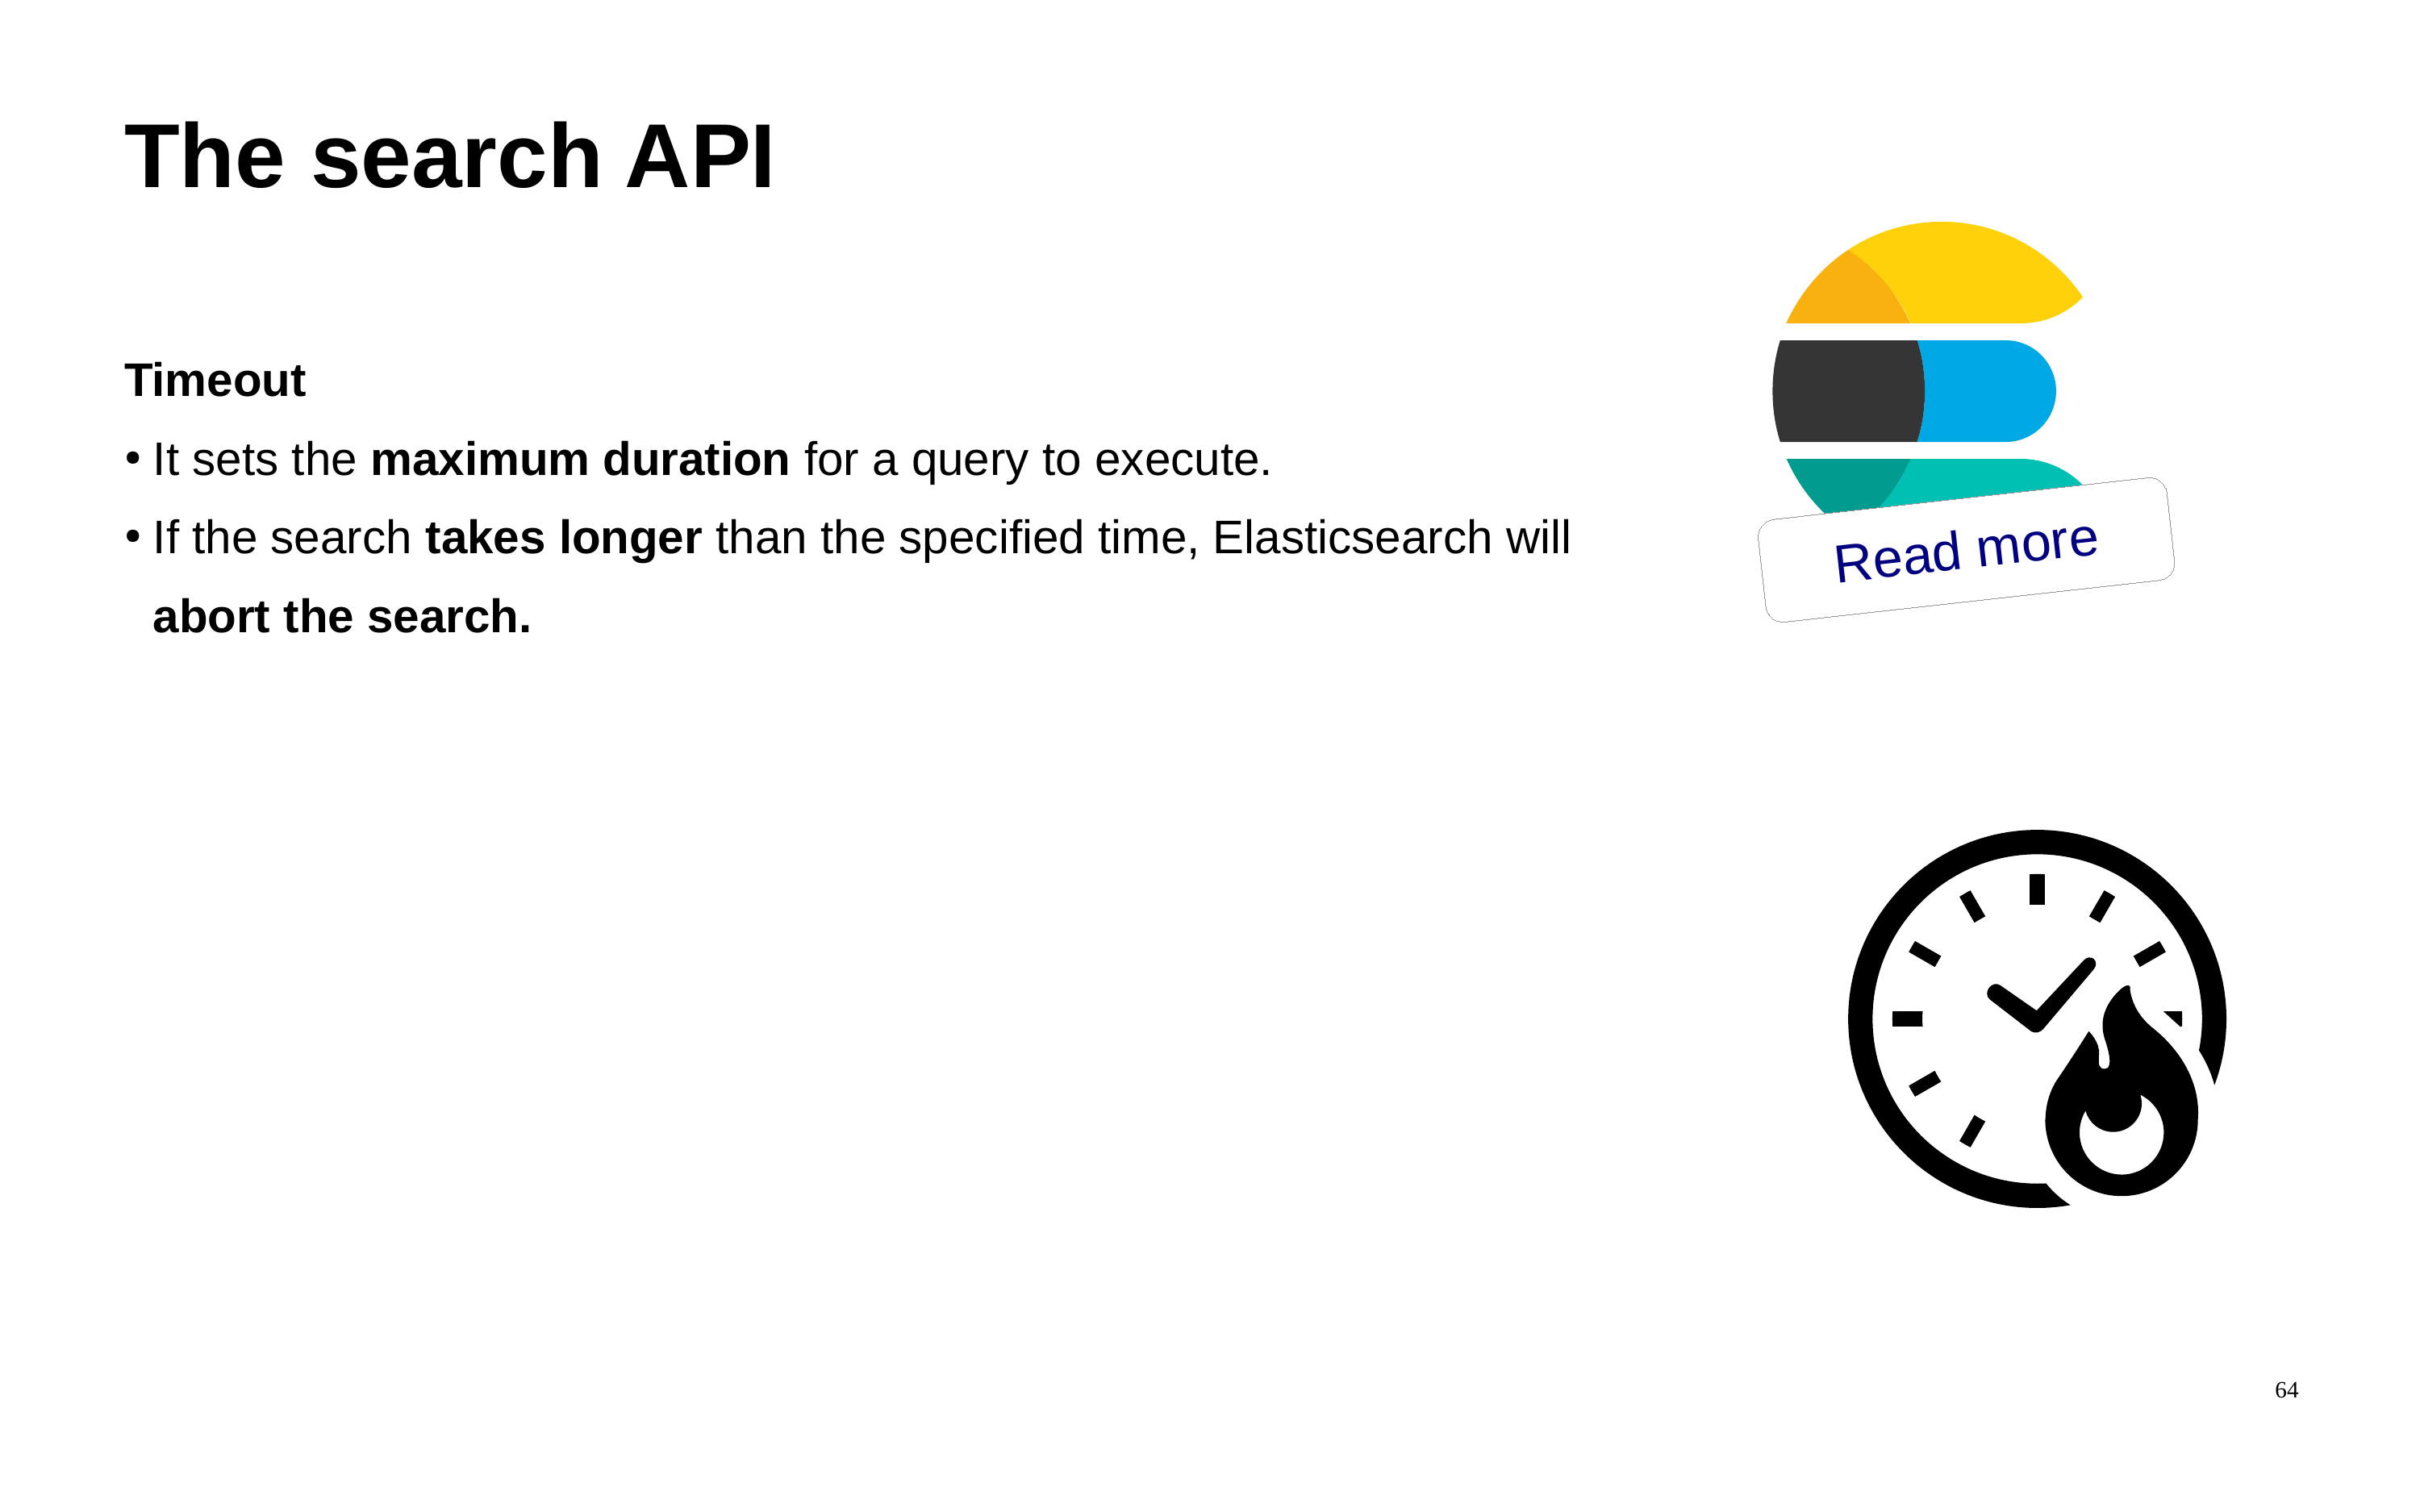

The search API
Timeout
It sets the maximum duration for a query to execute.
If the search takes longer than the specified time, Elasticsearch will abort the search.
Read more
64